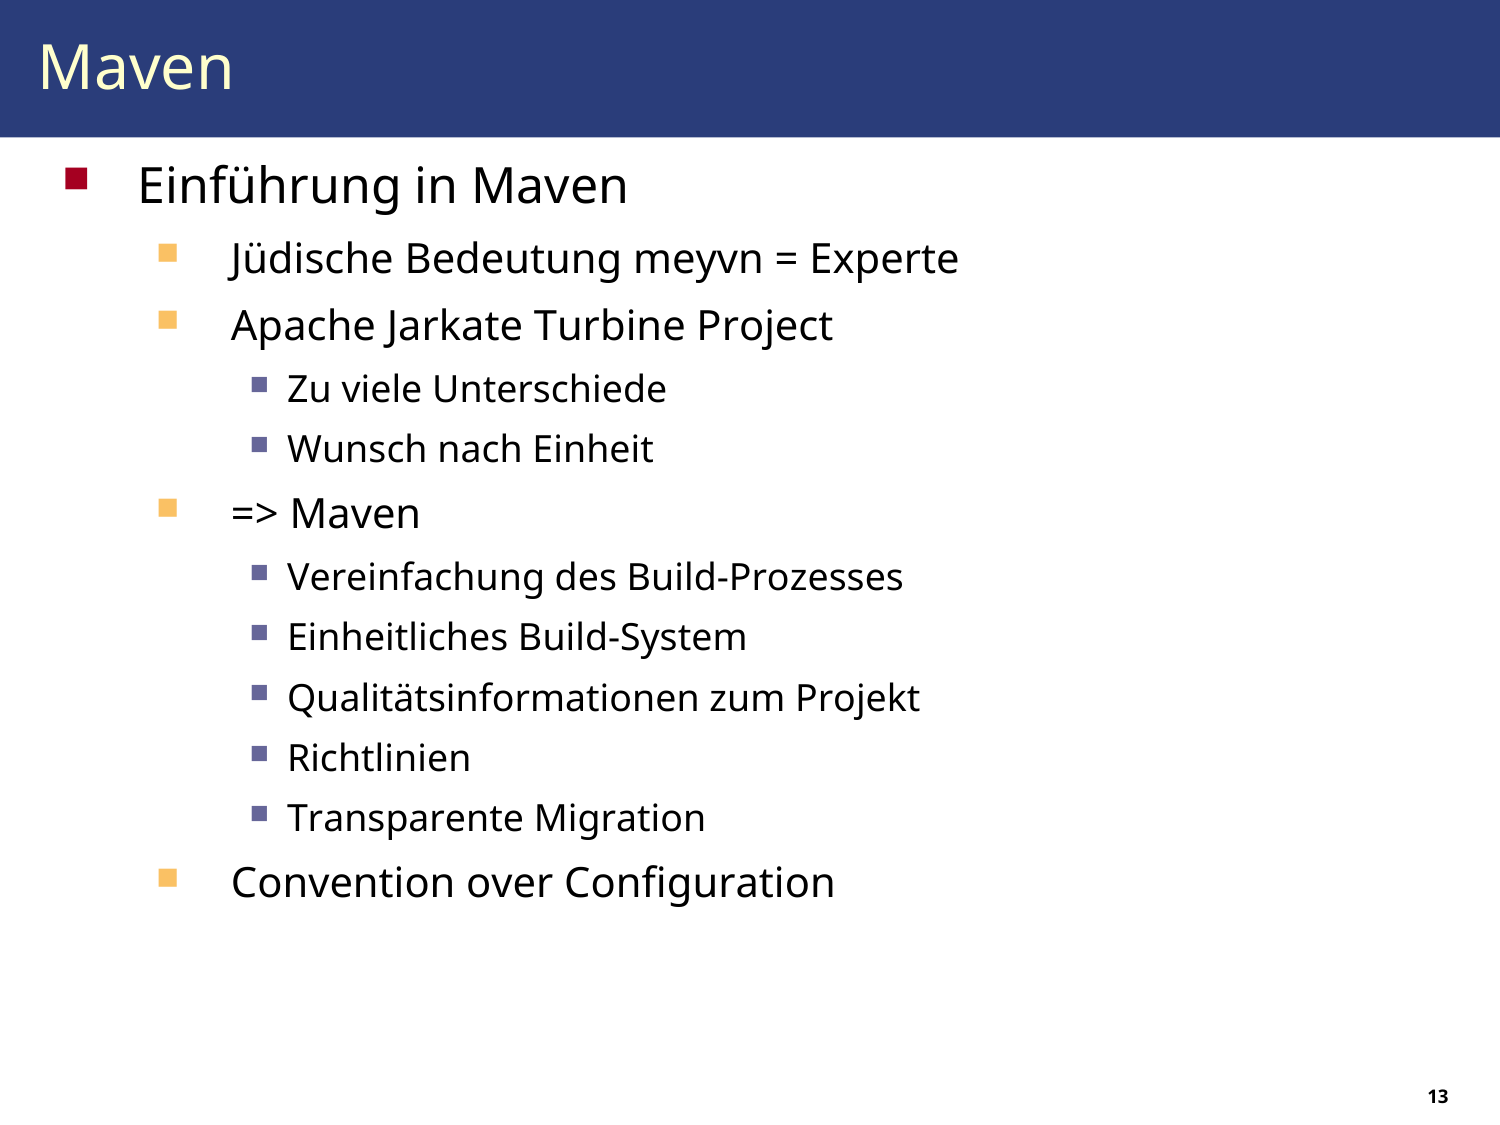

# Maven
Einführung in Maven
Jüdische Bedeutung meyvn = Experte
Apache Jarkate Turbine Project
Zu viele Unterschiede
Wunsch nach Einheit
=> Maven
Vereinfachung des Build-Prozesses
Einheitliches Build-System
Qualitätsinformationen zum Projekt
Richtlinien
Transparente Migration
Convention over Configuration
13